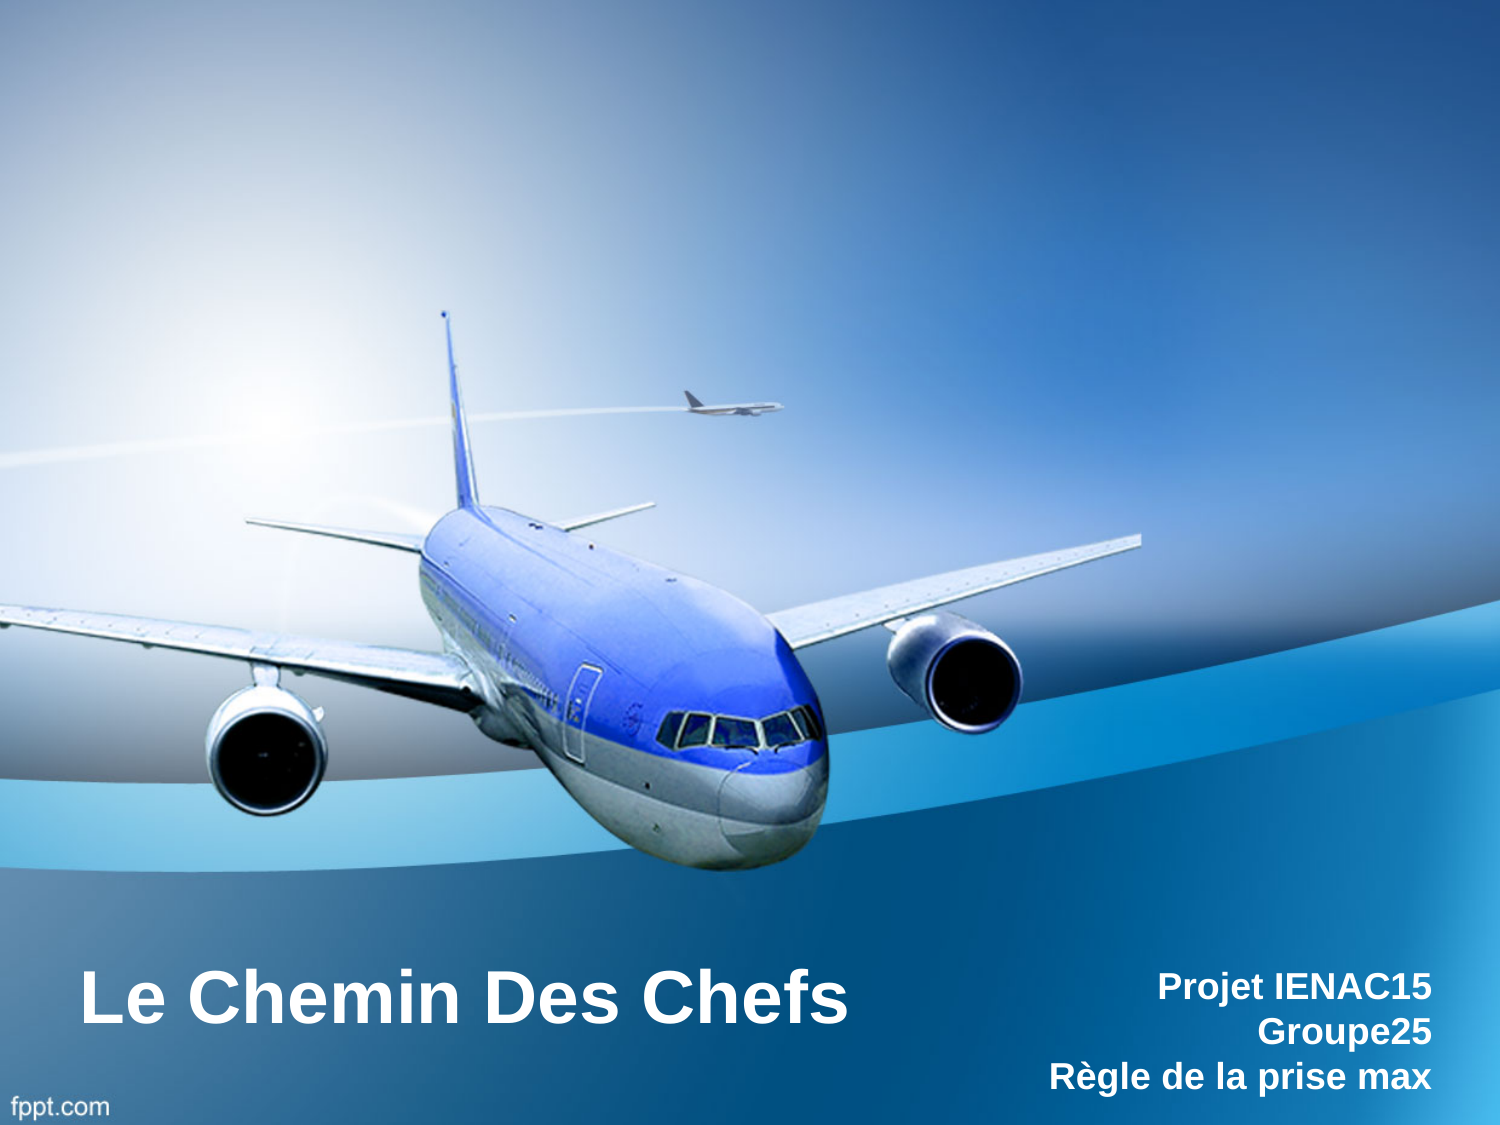

Projet IENAC15
Groupe25
Règle de la prise max
# Le Chemin Des Chefs